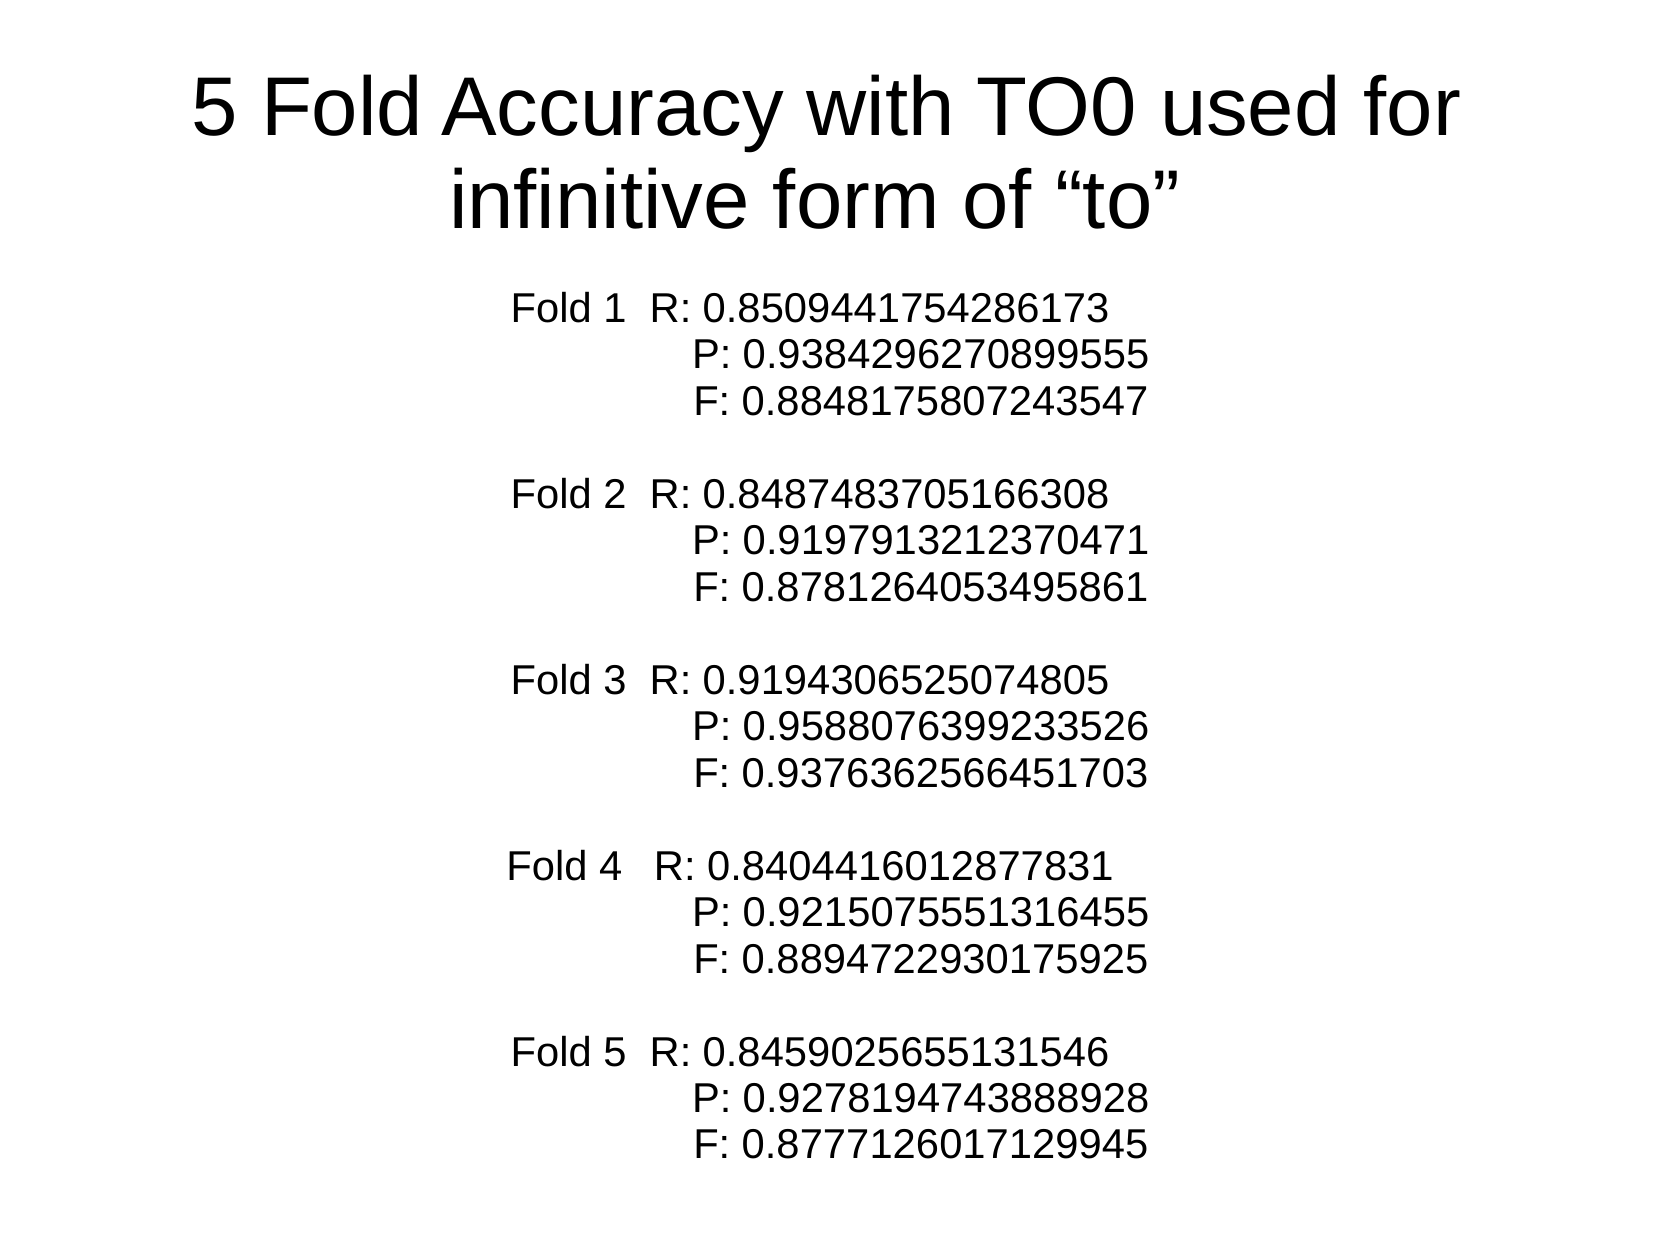

# 5 Fold Accuracy with TO0 used for infinitive form of “to”
Fold 1 R: 0.8509441754286173
			P: 0.9384296270899555
 			F: 0.8848175807243547
Fold 2 R: 0.8487483705166308
			P: 0.9197913212370471
			F: 0.8781264053495861
Fold 3 R: 0.9194306525074805
			P: 0.9588076399233526
			F: 0.9376362566451703
Fold 4 	R: 0.8404416012877831
			P: 0.9215075551316455
			F: 0.8894722930175925
Fold 5 R: 0.8459025655131546
			P: 0.9278194743888928
			F: 0.8777126017129945